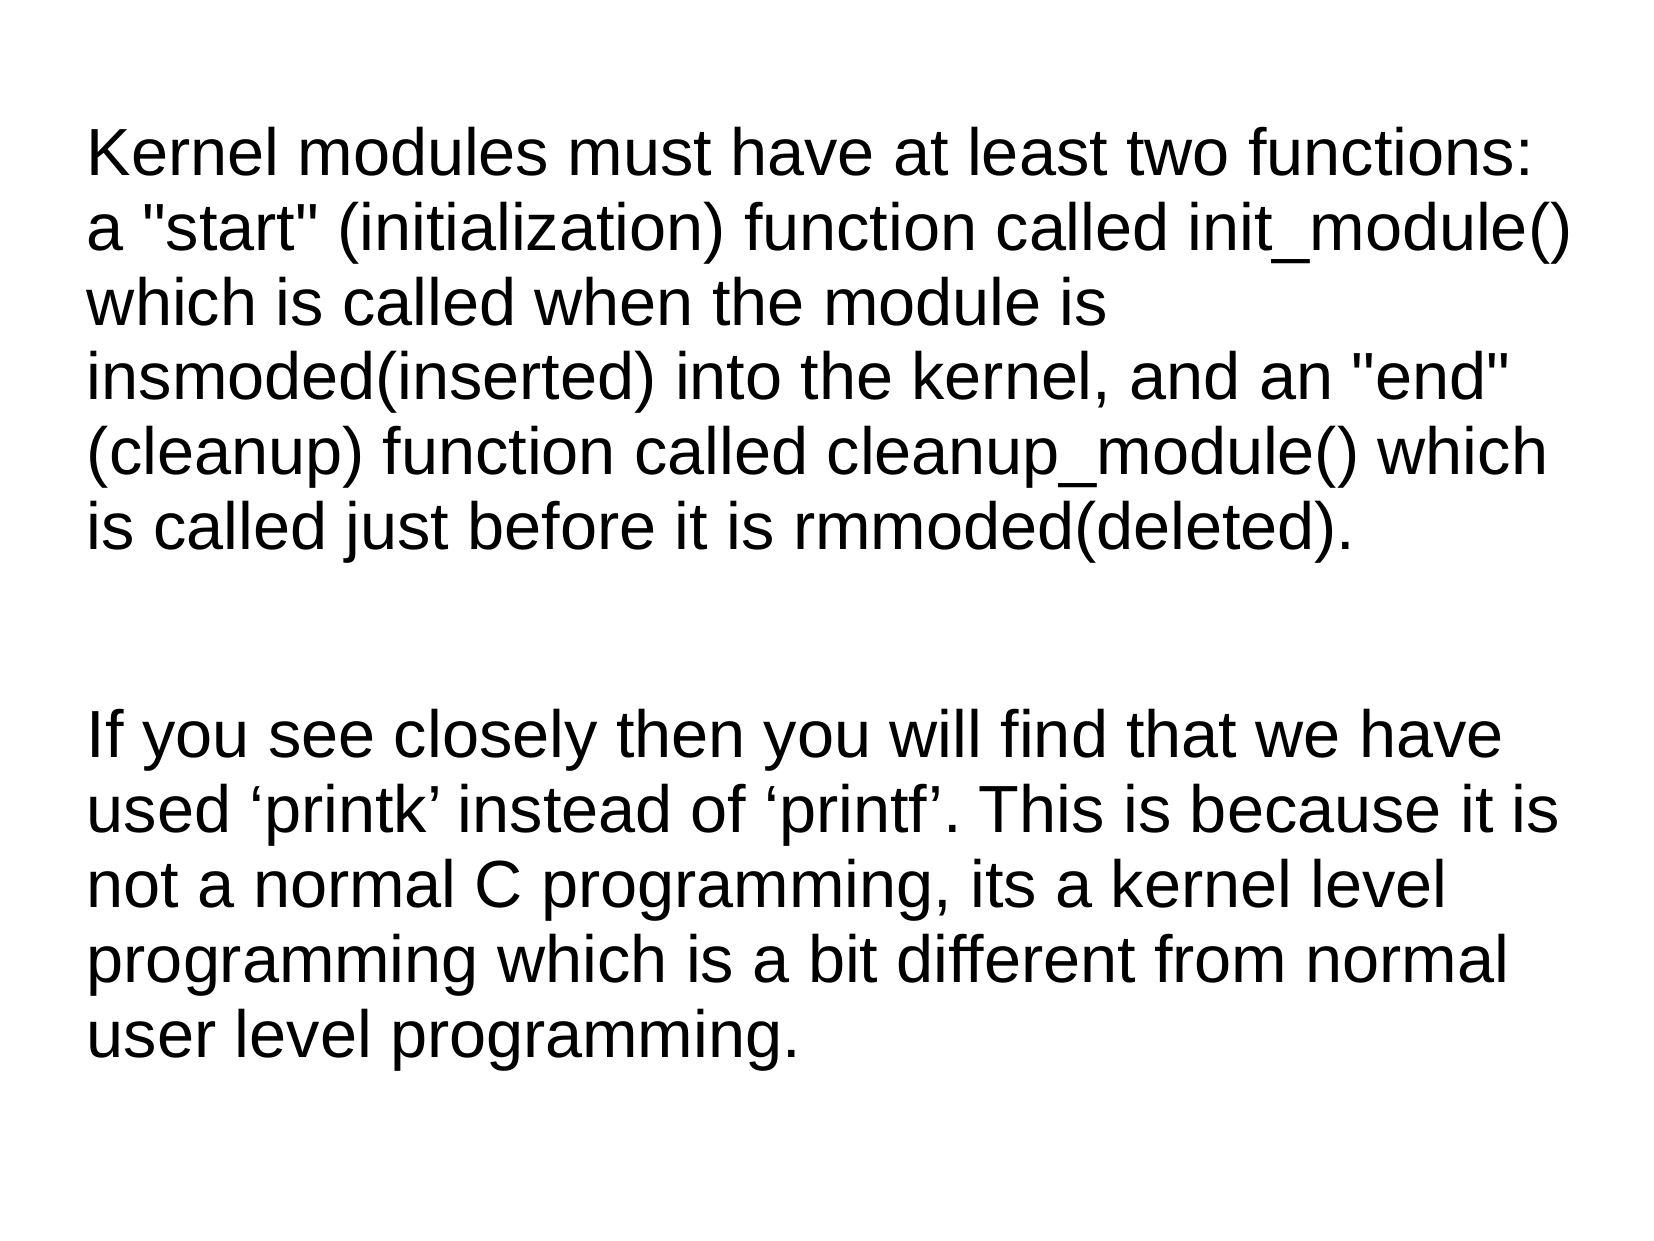

# Kernel modules must have at least two functions: a "start" (initialization) function called init_module() which is called when the module is insmoded(inserted) into the kernel, and an "end" (cleanup) function called cleanup_module() which is called just before it is rmmoded(deleted).
If you see closely then you will find that we have used ‘printk’ instead of ‘printf’. This is because it is not a normal C programming, its a kernel level programming which is a bit different from normal user level programming.